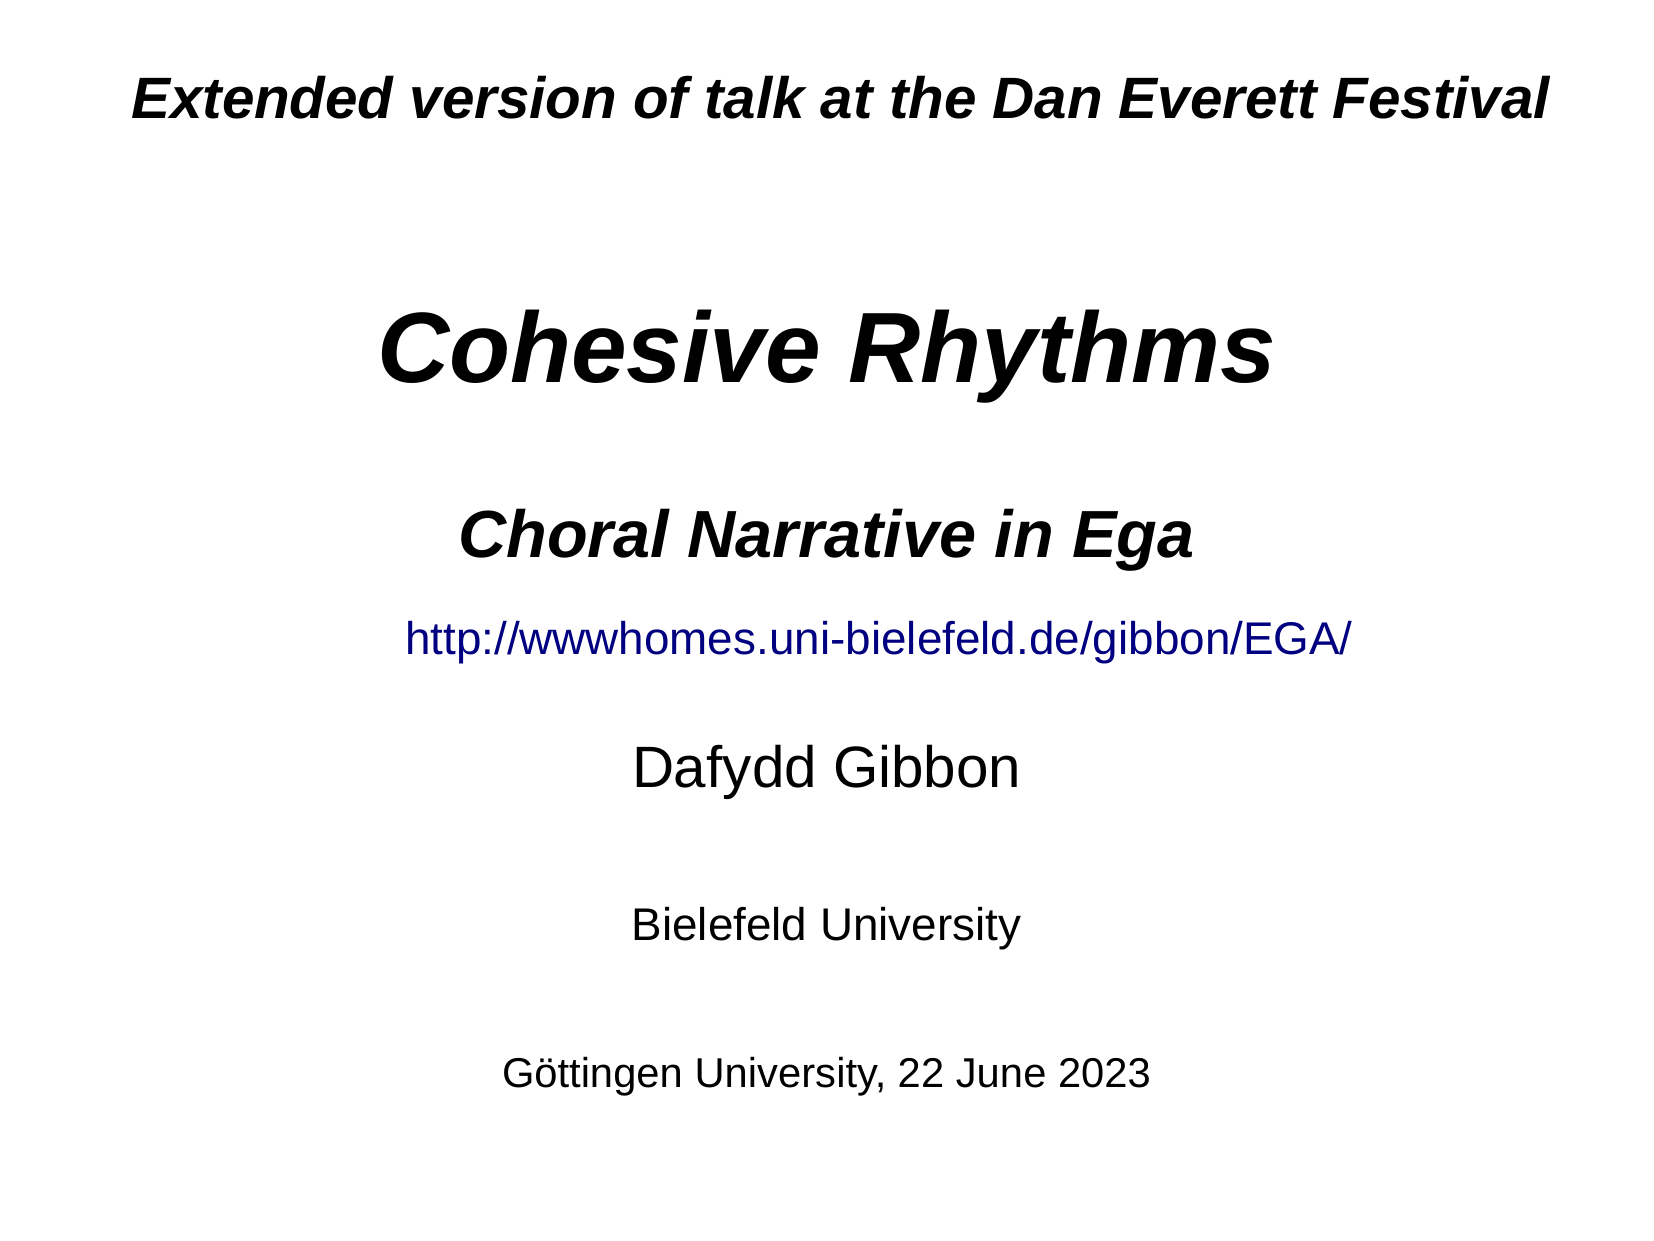

# Extended version of talk at the Dan Everett Festival
Cohesive Rhythms
Choral Narrative in Ega
http://wwwhomes.uni-bielefeld.de/gibbon/EGA/
Dafydd Gibbon
Bielefeld University
Göttingen University, 22 June 2023